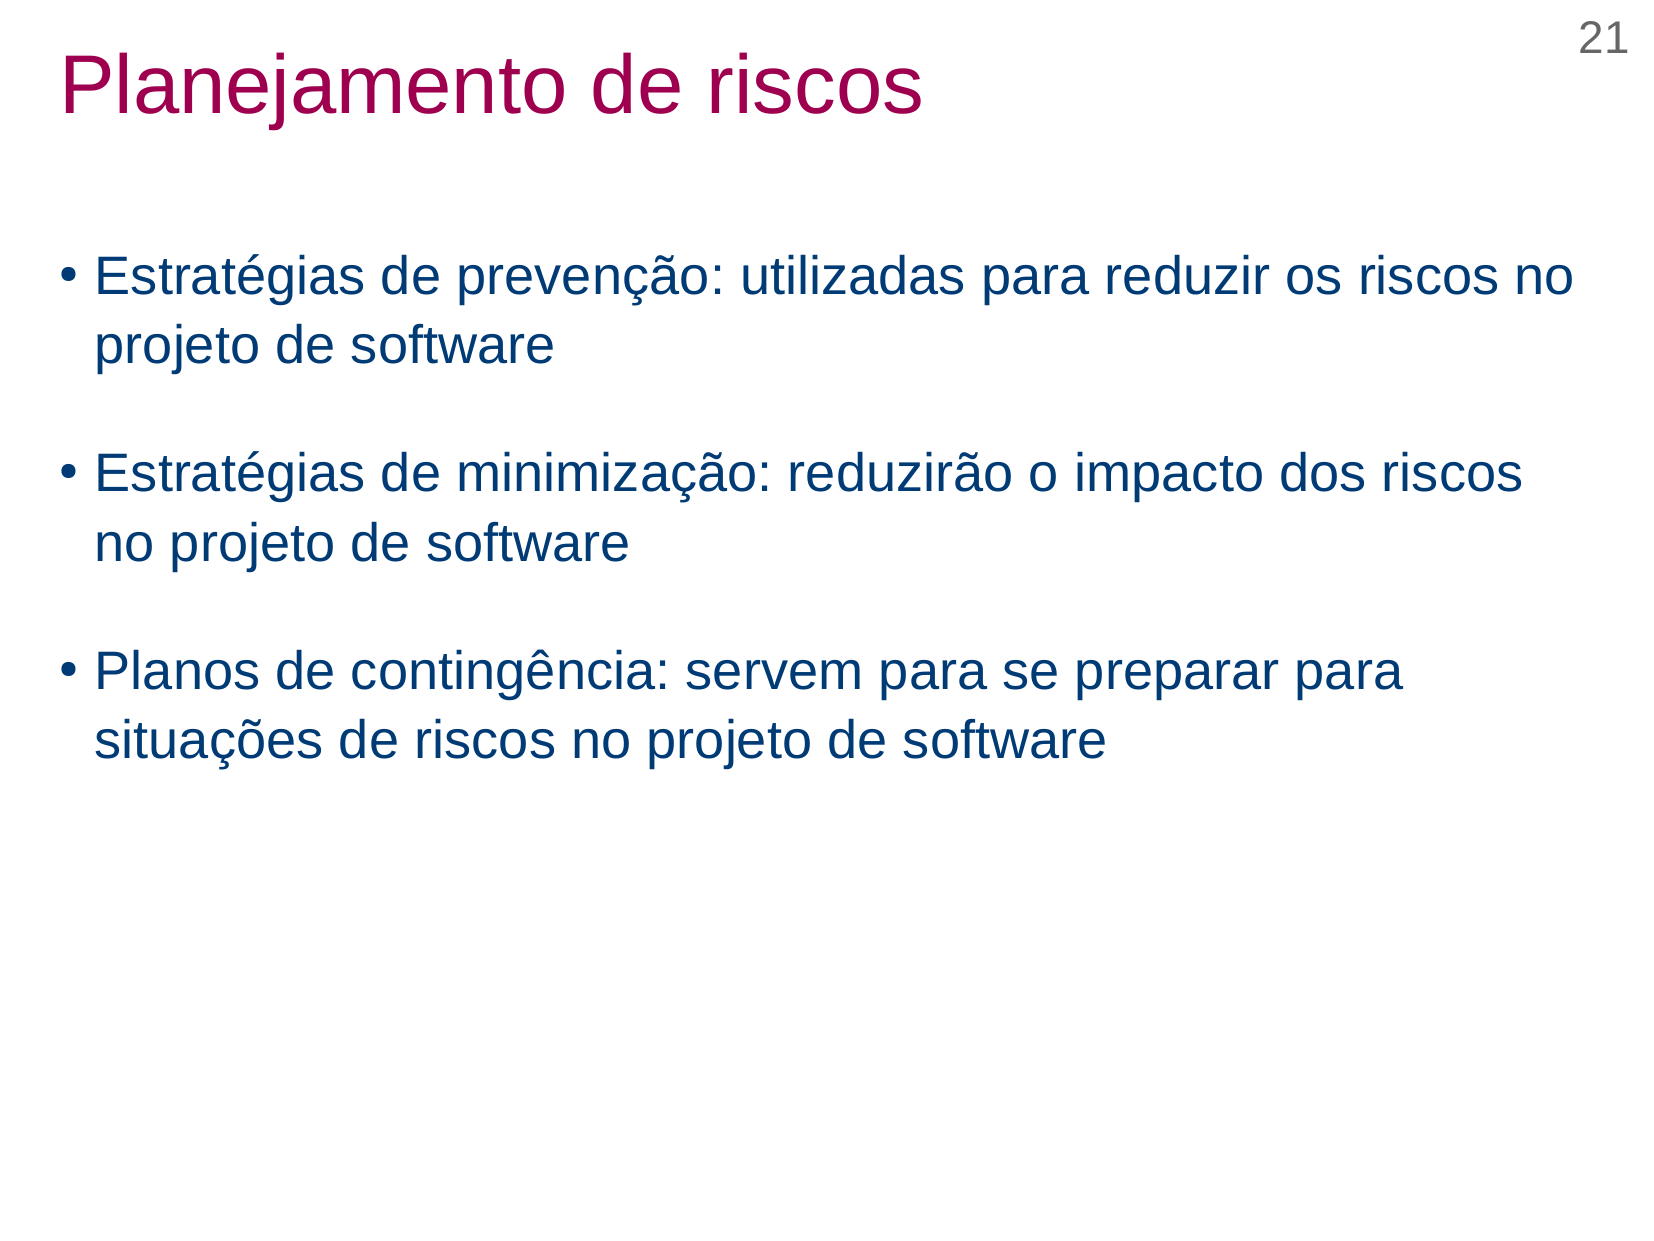

21
# Planejamento de riscos
Estratégias de prevenção: utilizadas para reduzir os riscos no projeto de software
Estratégias de minimização: reduzirão o impacto dos riscos no projeto de software
Planos de contingência: servem para se preparar para situações de riscos no projeto de software